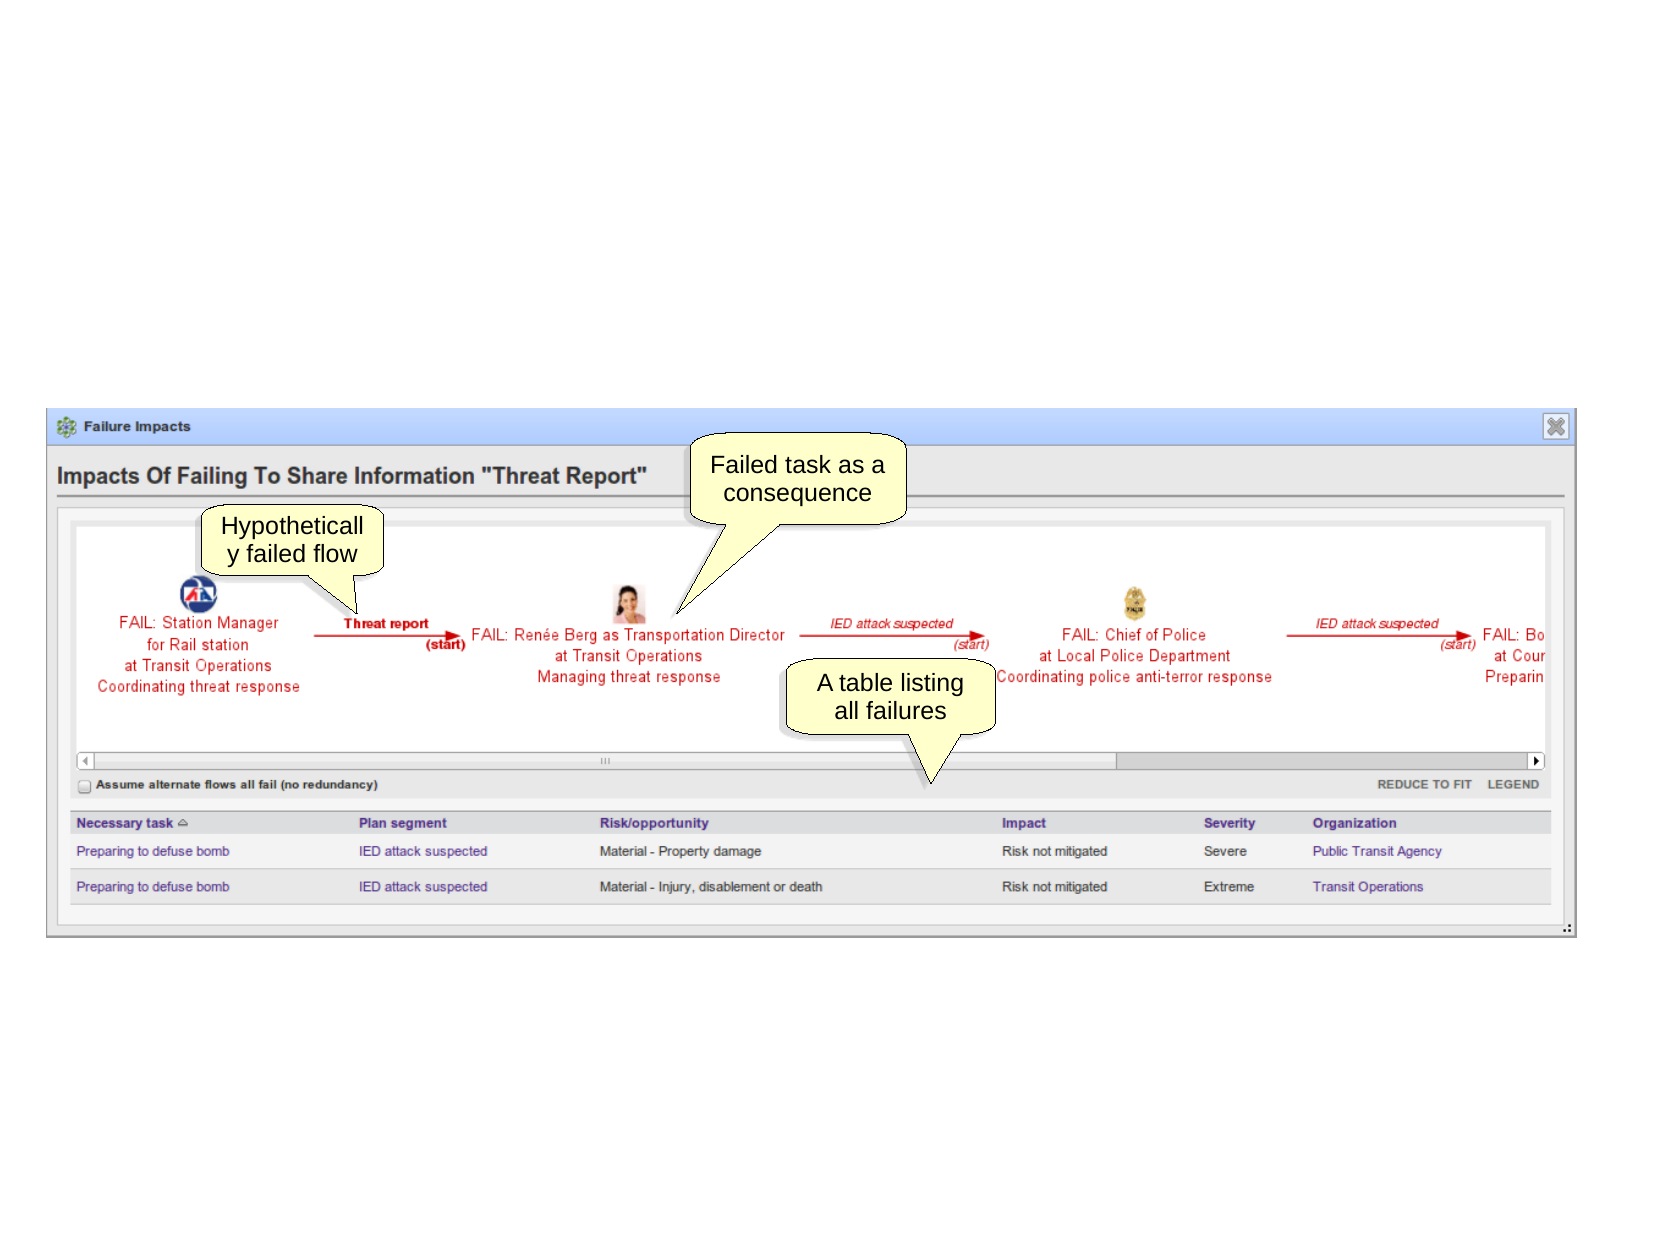

Failed task as a consequence
Hypothetically failed flow
A table listing all failures